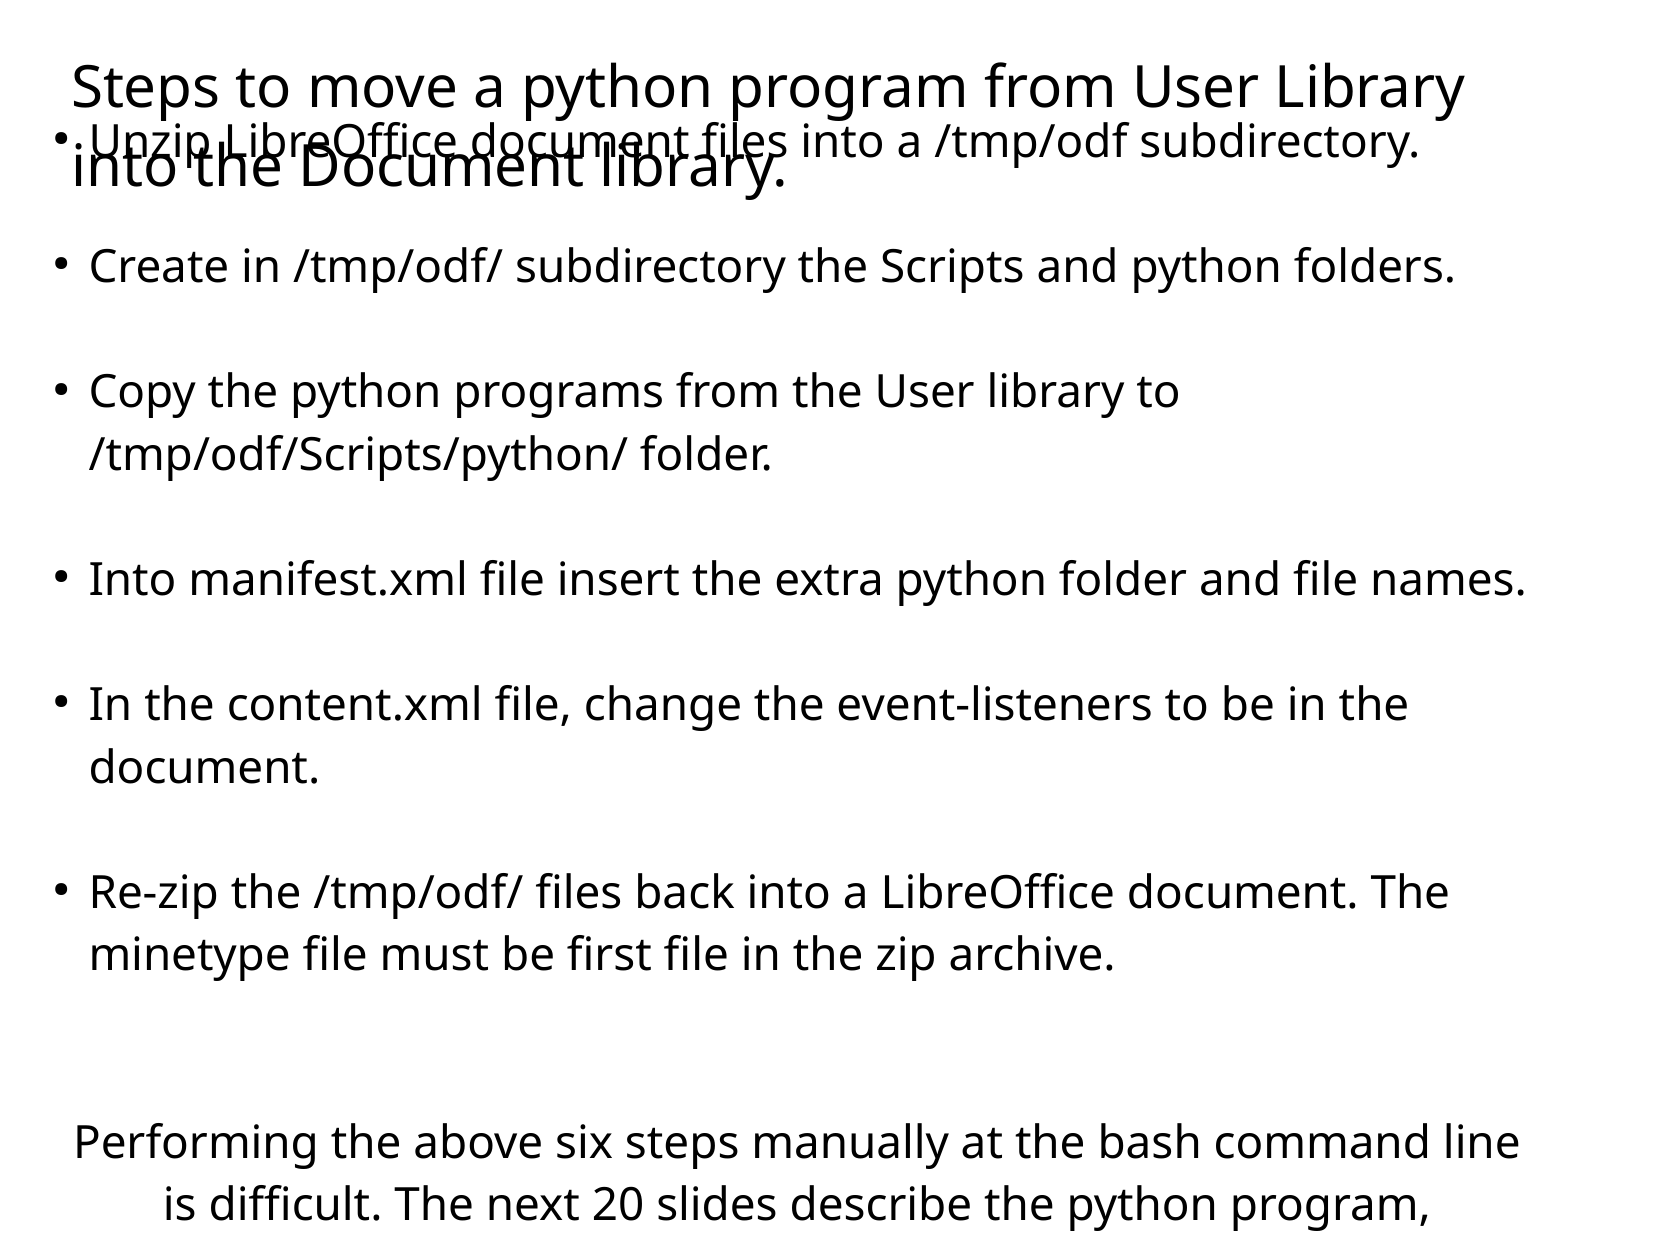

# Steps to move a python program from User Library into the Document library.
Unzip LibreOffice document files into a /tmp/odf subdirectory.
Create in /tmp/odf/ subdirectory the Scripts and python folders.
Copy the python programs from the User library to /tmp/odf/Scripts/python/ folder.
Into manifest.xml file insert the extra python folder and file names.
In the content.xml file, change the event-listeners to be in the document.
Re-zip the /tmp/odf/ files back into a LibreOffice document. The minetype file must be first file in the zip archive.
Performing the above six steps manually at the bash command line is difficult. The next 20 slides describe the python program, user2document.py, that does the above.